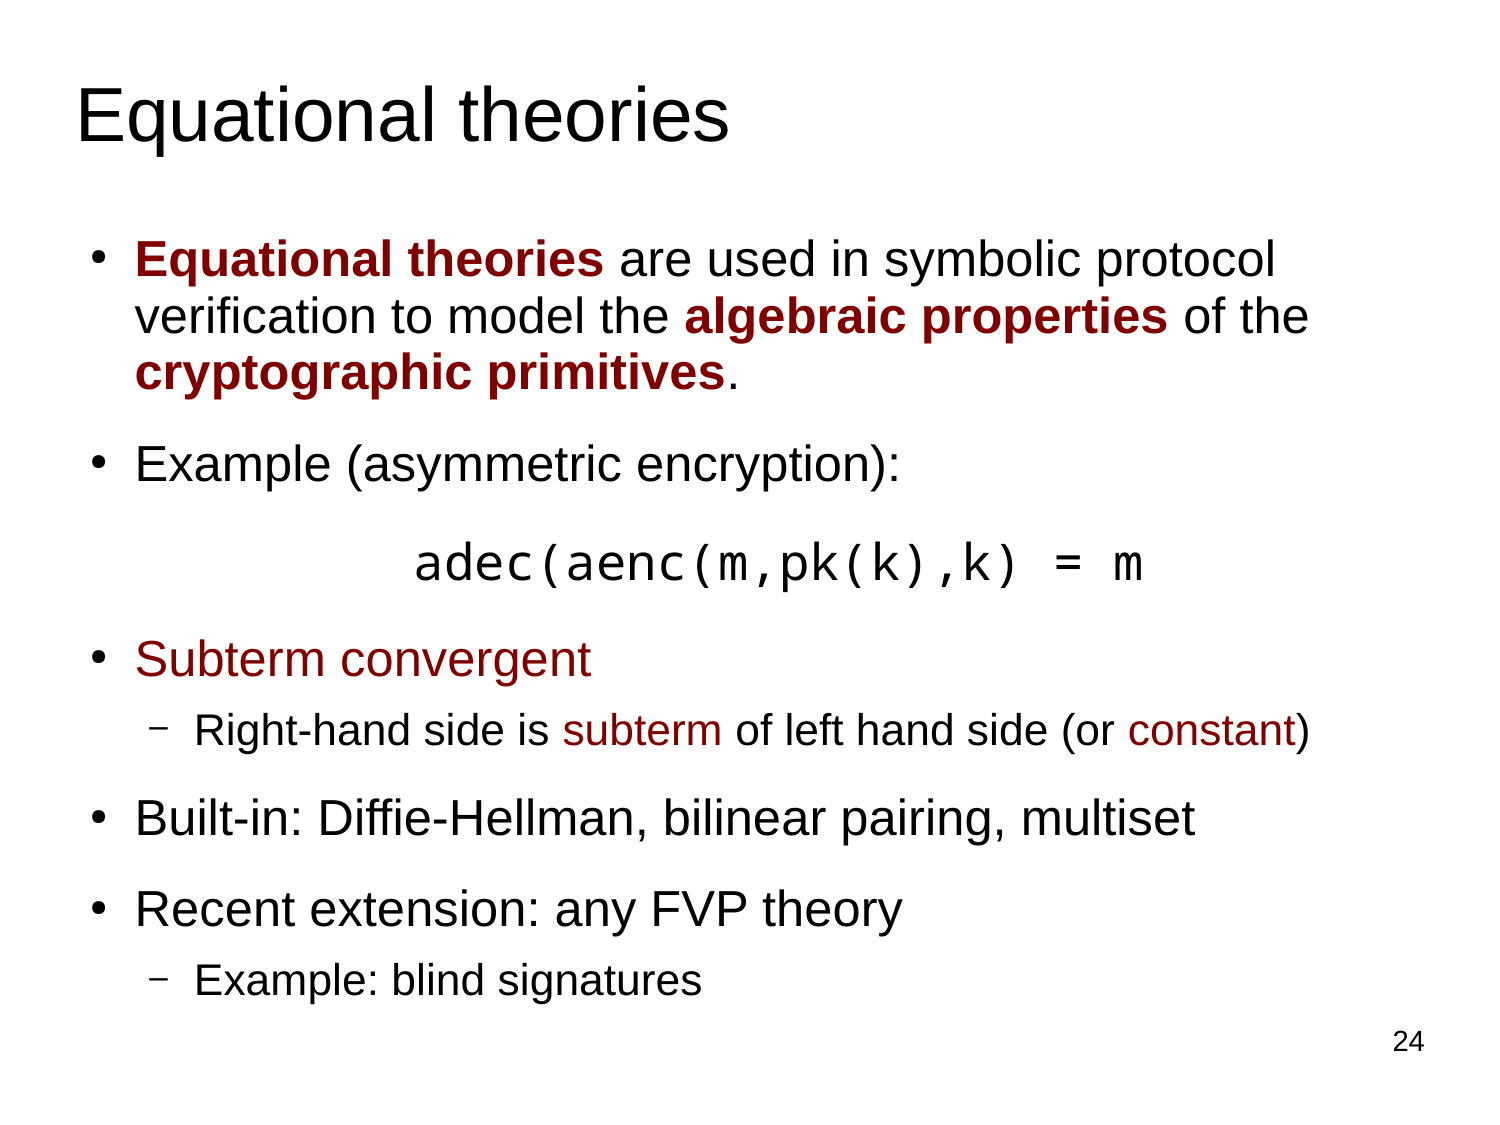

# Equational theories
Equational theories are used in symbolic protocol verification to model the algebraic properties of the cryptographic primitives.
Example (asymmetric encryption):
adec(aenc(m,pk(k),k) = m
Subterm convergent
Right-hand side is subterm of left hand side (or constant)
Built-in: Diffie-Hellman, bilinear pairing, multiset
Recent extension: any FVP theory
Example: blind signatures
24